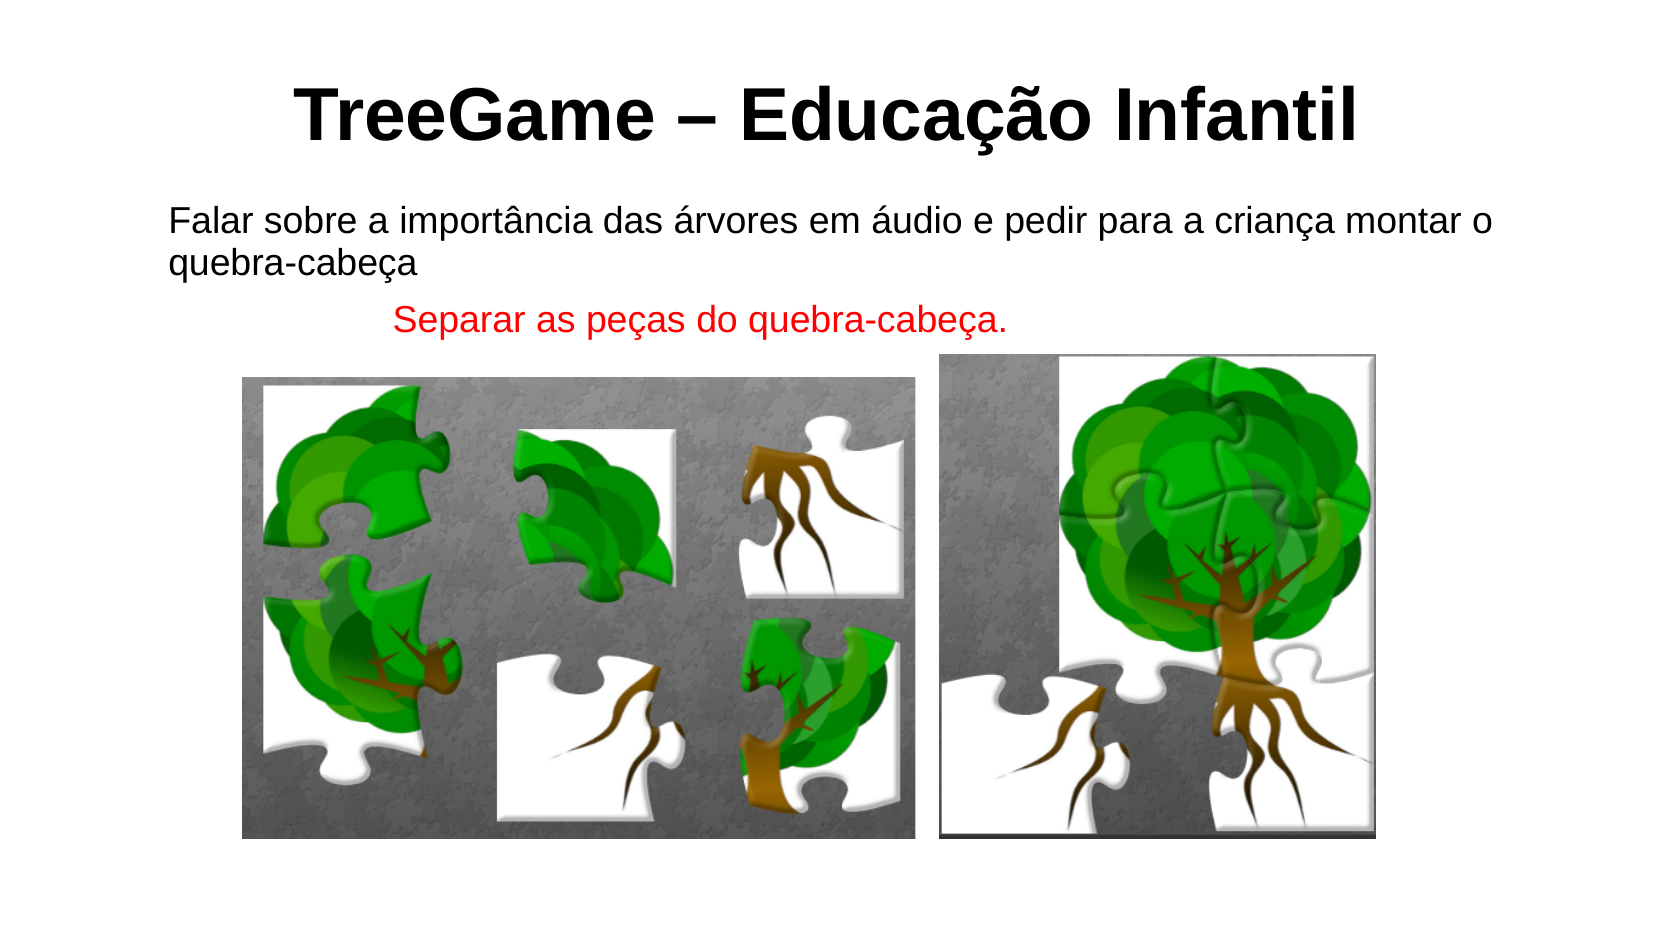

# TreeGame – Educação Infantil
Falar sobre a importância das árvores em áudio e pedir para a criança montar o quebra-cabeça
Separar as peças do quebra-cabeça.